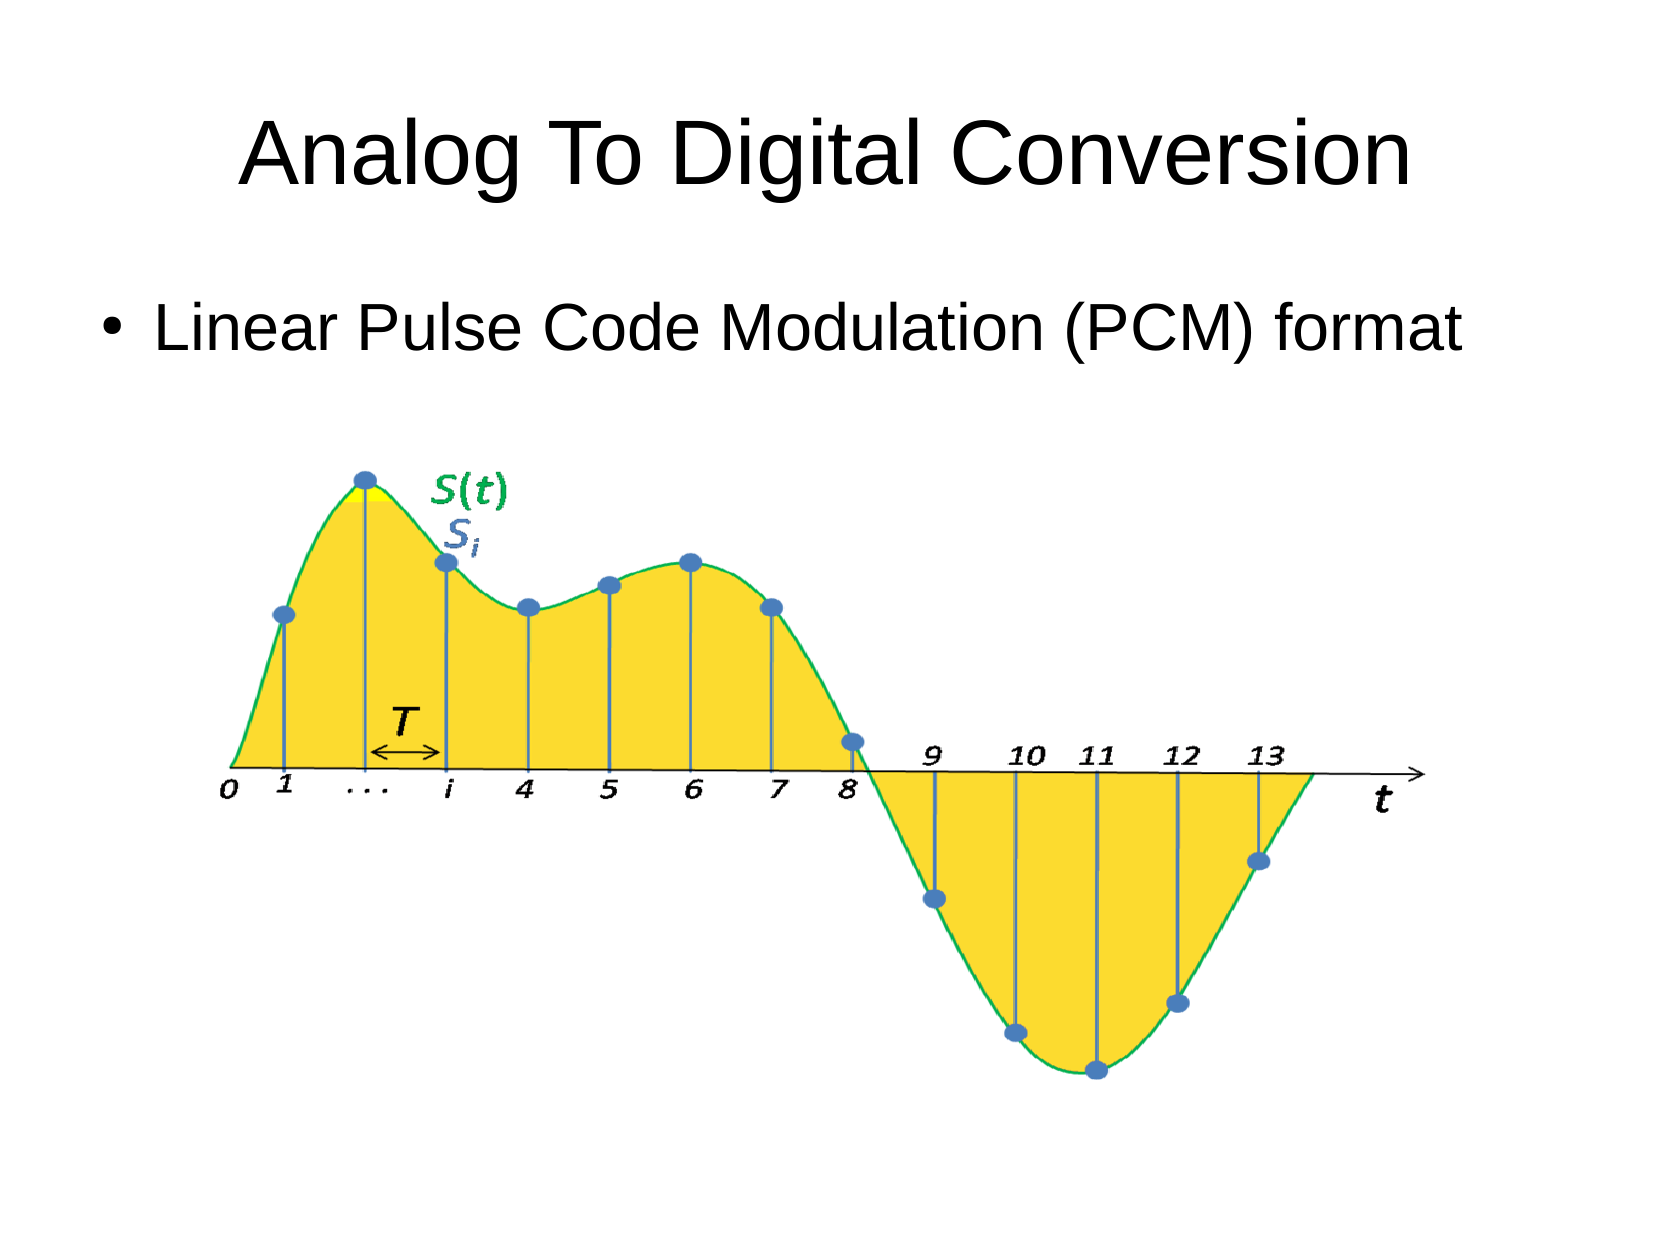

# Analog To Digital Conversion
Linear Pulse Code Modulation (PCM) format